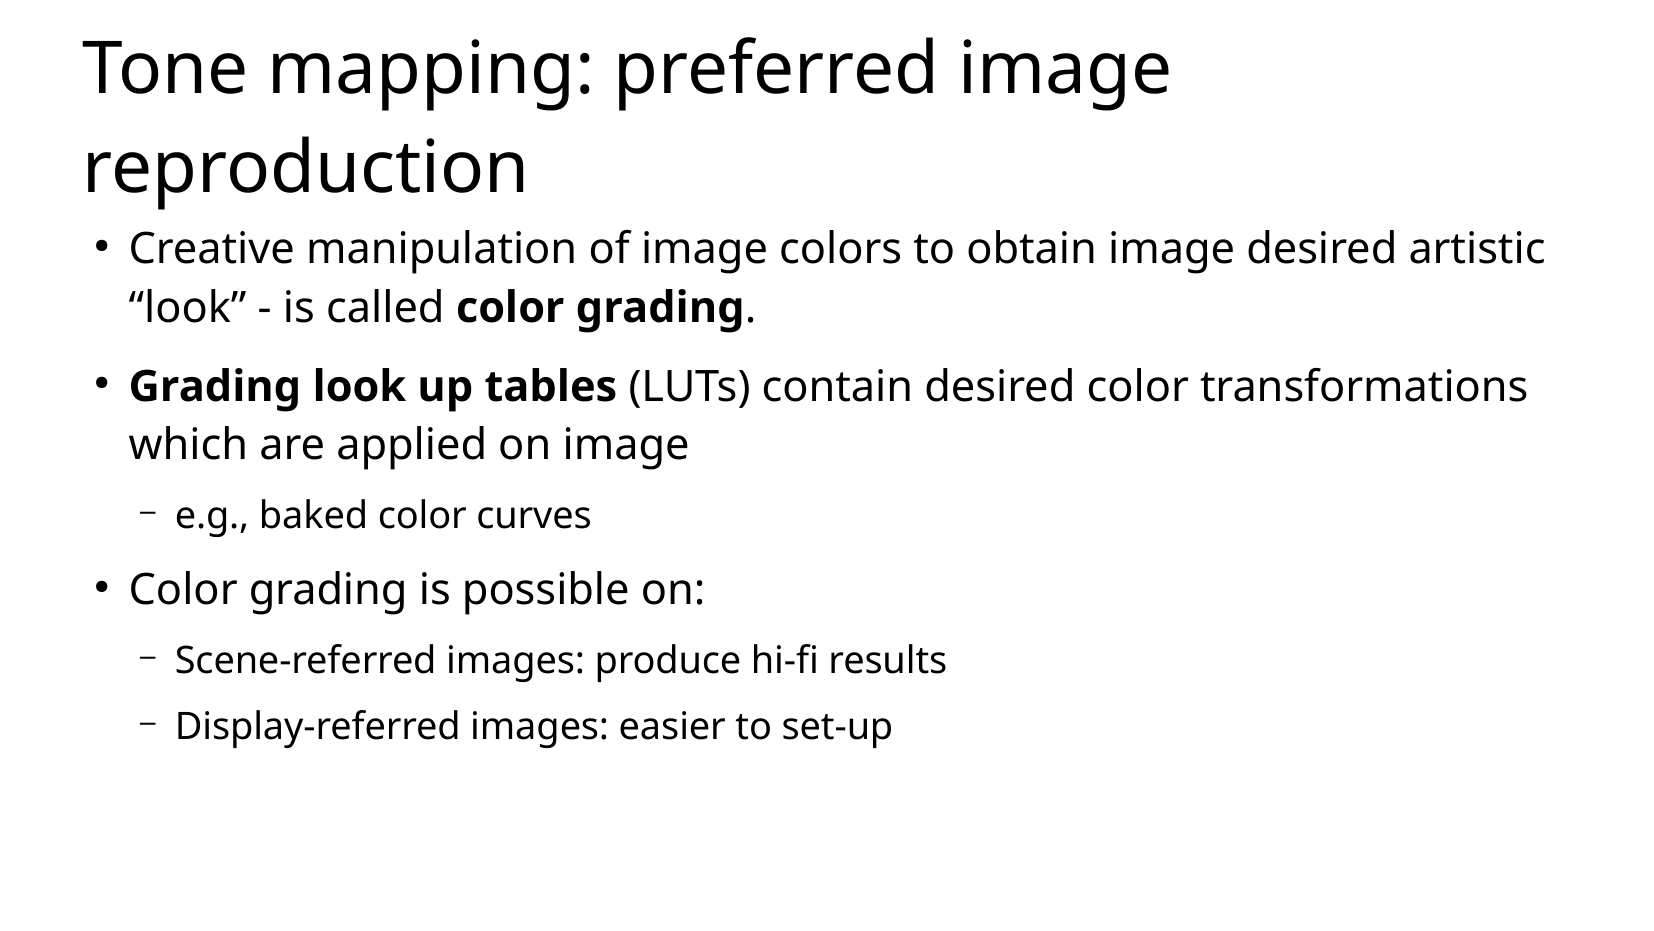

# Tone mapping: preferred image reproduction
Creative manipulation of image colors to obtain image desired artistic “look” - is called color grading.
Grading look up tables (LUTs) contain desired color transformations which are applied on image
e.g., baked color curves
Color grading is possible on:
Scene-referred images: produce hi-fi results
Display-referred images: easier to set-up